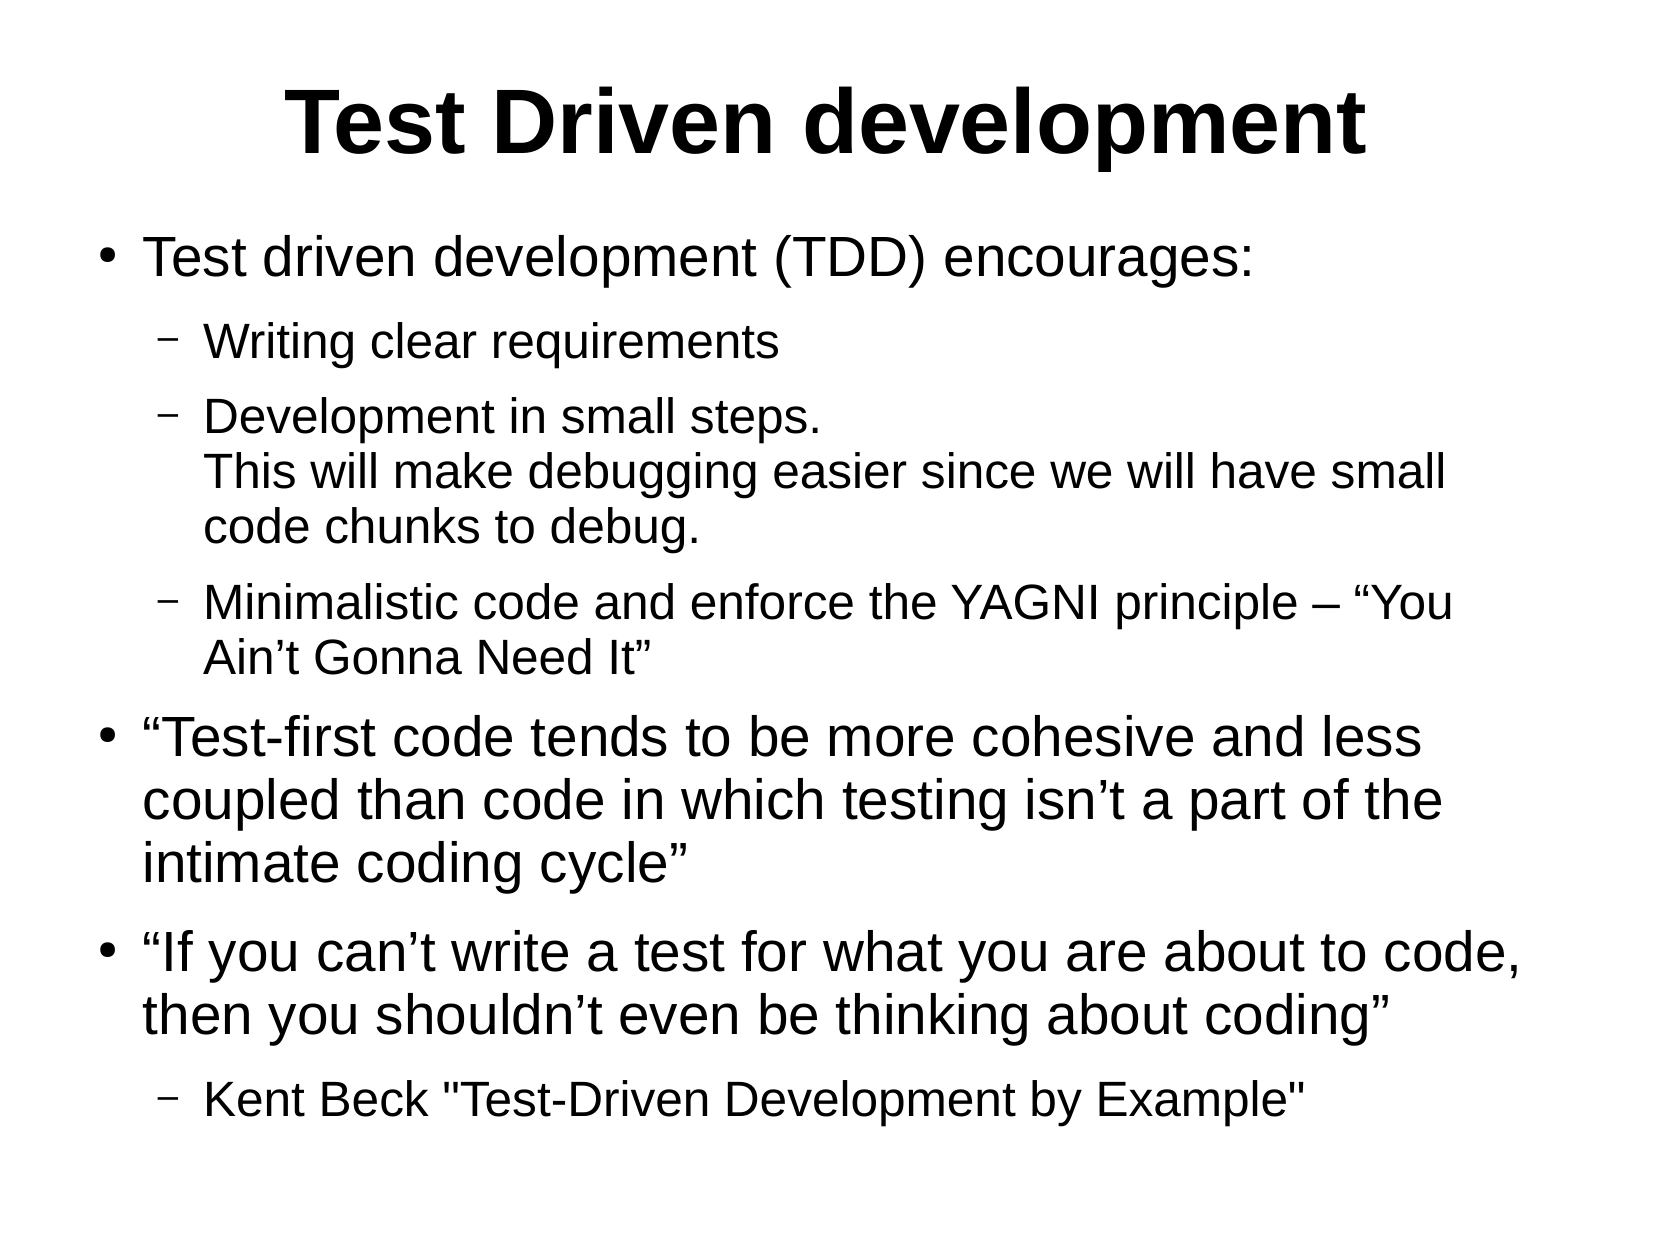

# Test Driven development
Test driven development (TDD) encourages:
Writing clear requirements
Development in small steps.
This will make debugging easier since we will have small code chunks to debug.
Minimalistic code and enforce the YAGNI principle – “You Ain’t Gonna Need It”
“Test-first code tends to be more cohesive and less coupled than code in which testing isn’t a part of the intimate coding cycle”
“If you can’t write a test for what you are about to code, then you shouldn’t even be thinking about coding”
Kent Beck "Test-Driven Development by Example"